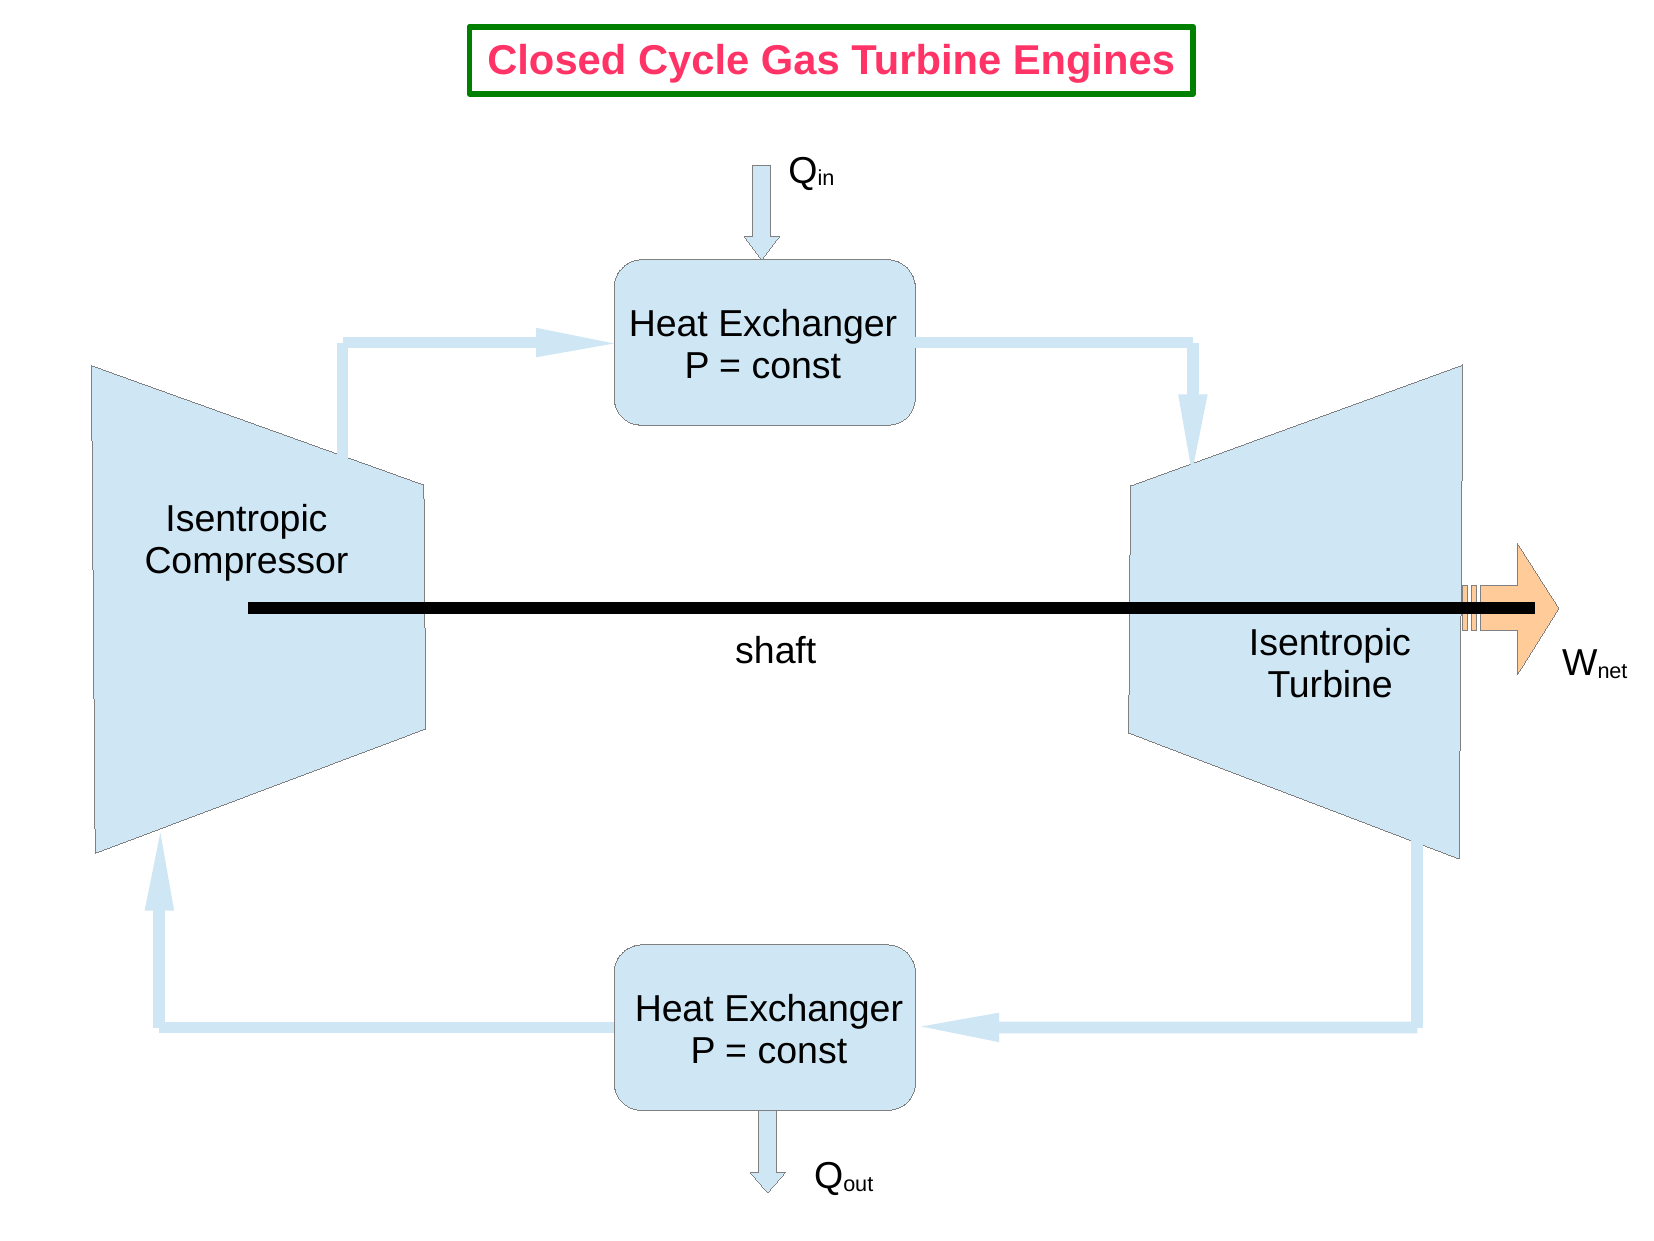

Closed Cycle Gas Turbine Engines
Qin
Heat Exchanger
P = const
Isentropic
Compressor
Isentropic
Turbine
shaft
Wnet
Heat Exchanger
P = const
Qout